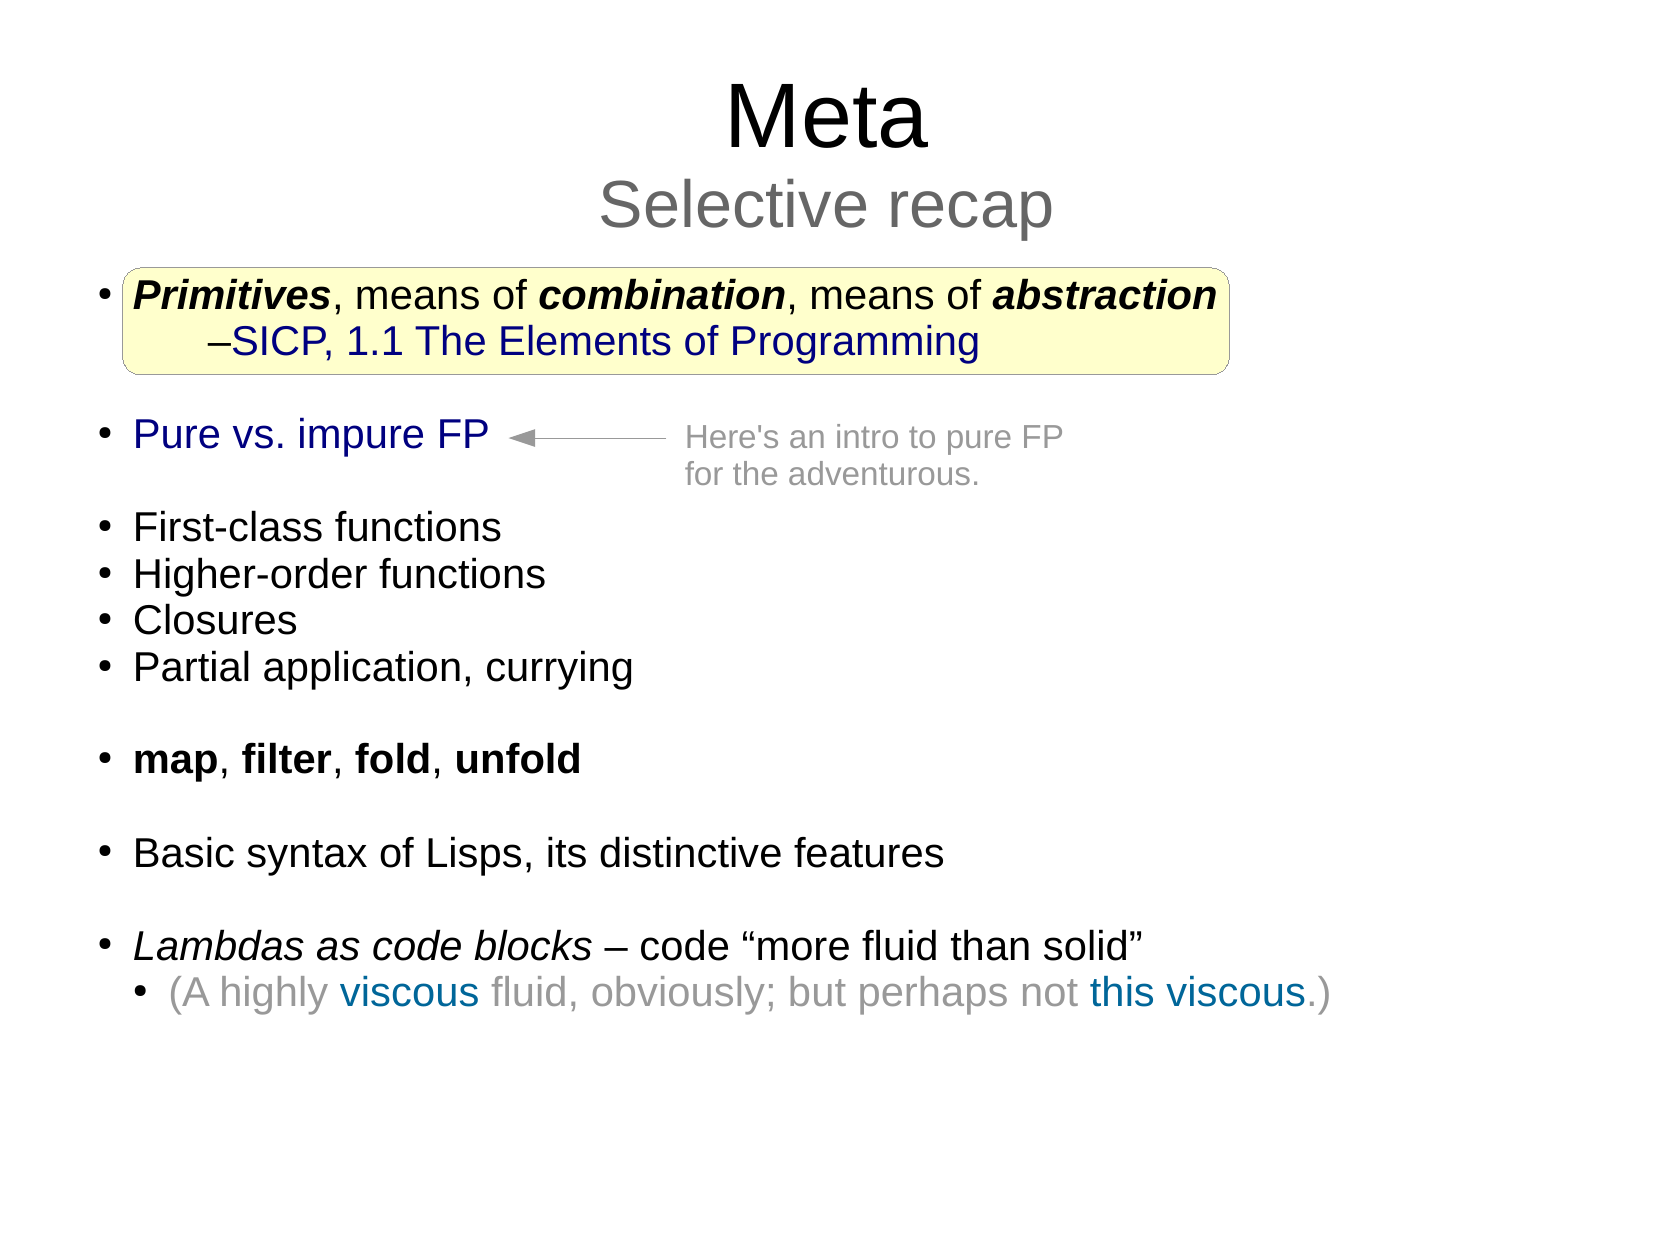

# Meta Selective recap
Primitives, means of combination, means of abstraction
	–SICP, 1.1 The Elements of Programming
Pure vs. impure FP
First-class functions
Higher-order functions
Closures
Partial application, currying
map, filter, fold, unfold
Basic syntax of Lisps, its distinctive features
Lambdas as code blocks – code “more fluid than solid”
(A highly viscous fluid, obviously; but perhaps not this viscous.)
Here's an intro to pure FP
for the adventurous.